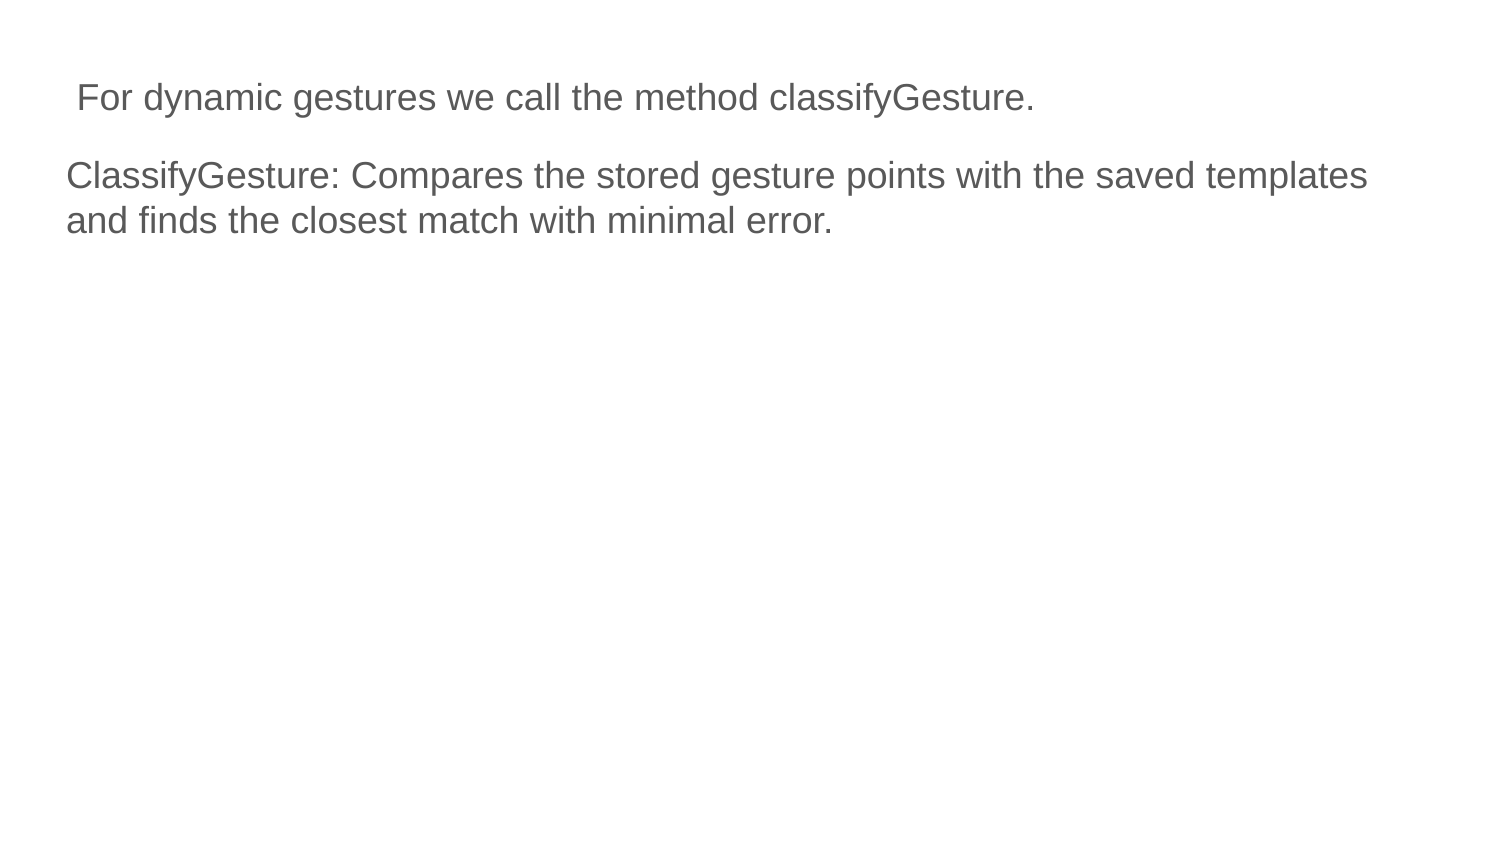

# For dynamic gestures we call the method classifyGesture.
ClassifyGesture: Compares the stored gesture points with the saved templates and finds the closest match with minimal error.